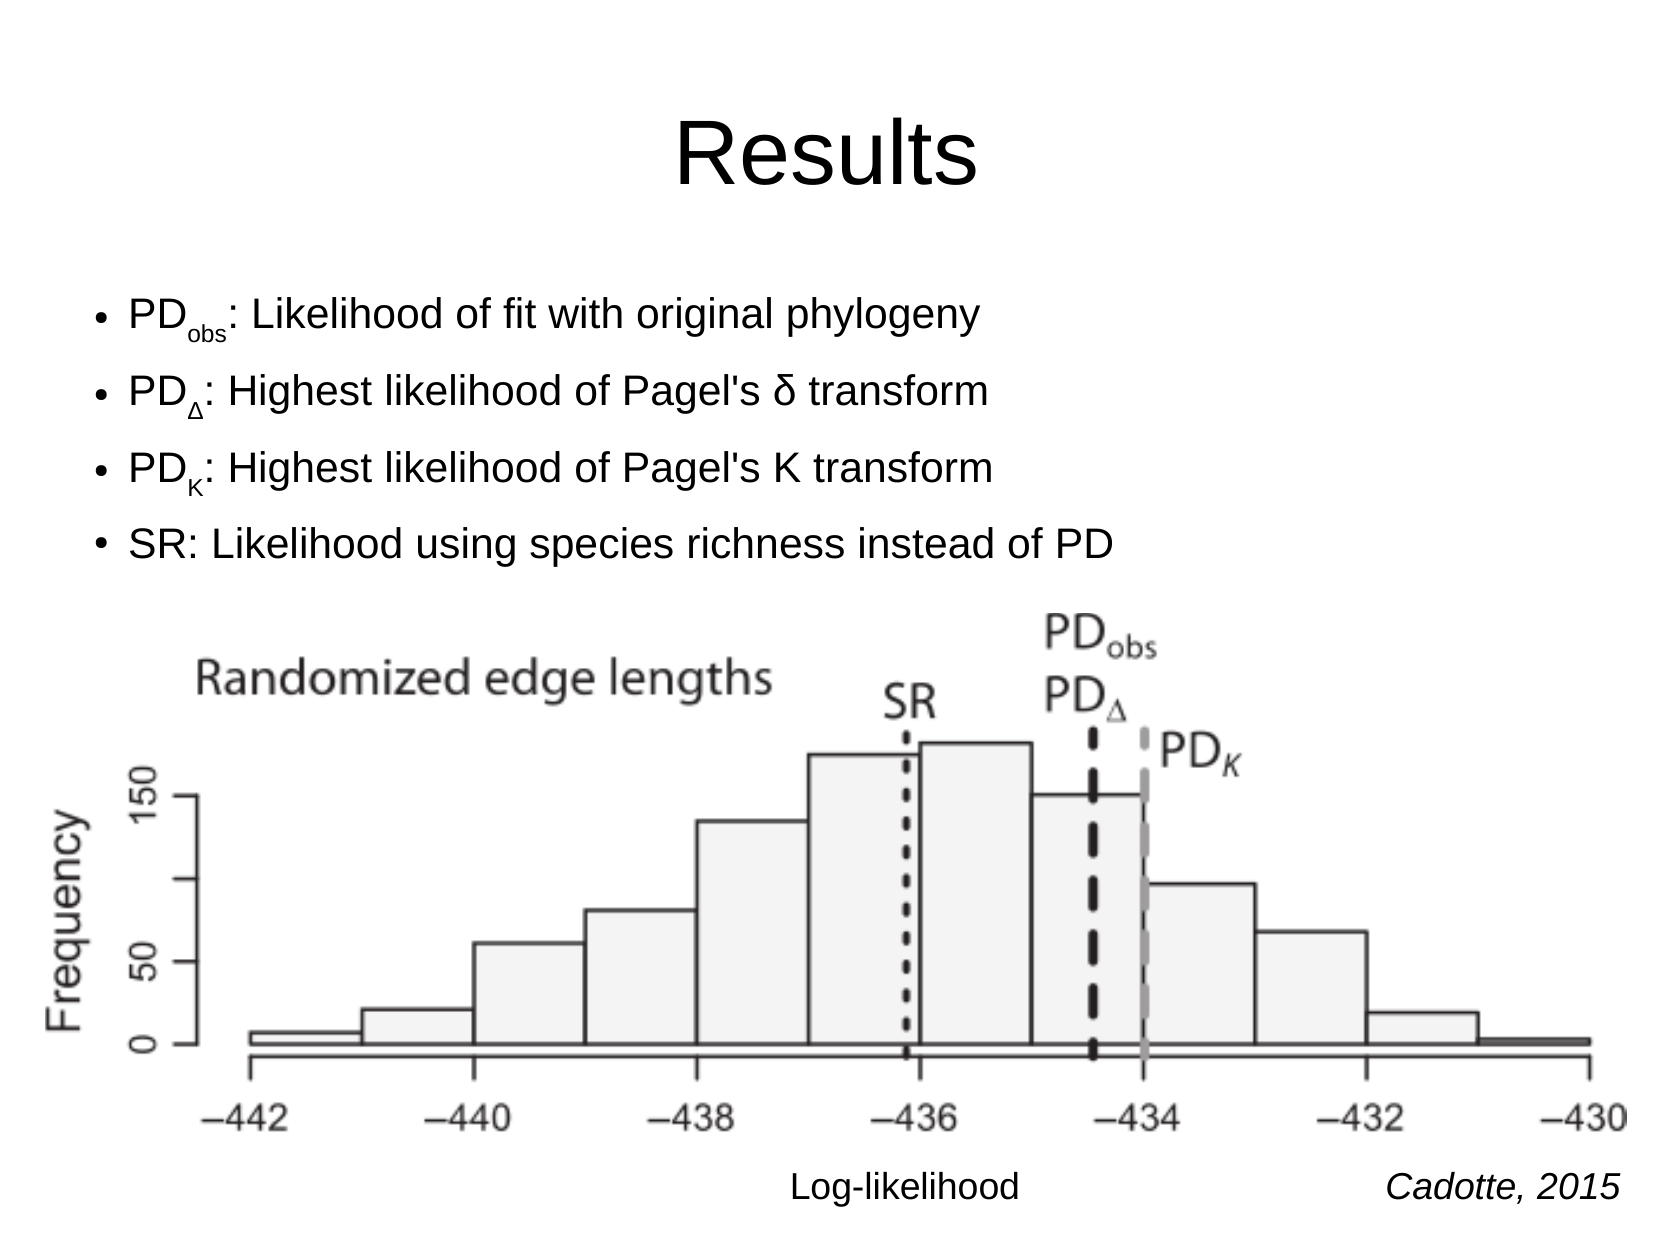

# Results
PDobs: Likelihood of fit with original phylogeny
PDΔ: Highest likelihood of Pagel's δ transform
PDK: Highest likelihood of Pagel's K transform
SR: Likelihood using species richness instead of PD
Log-likelihood
Cadotte, 2015